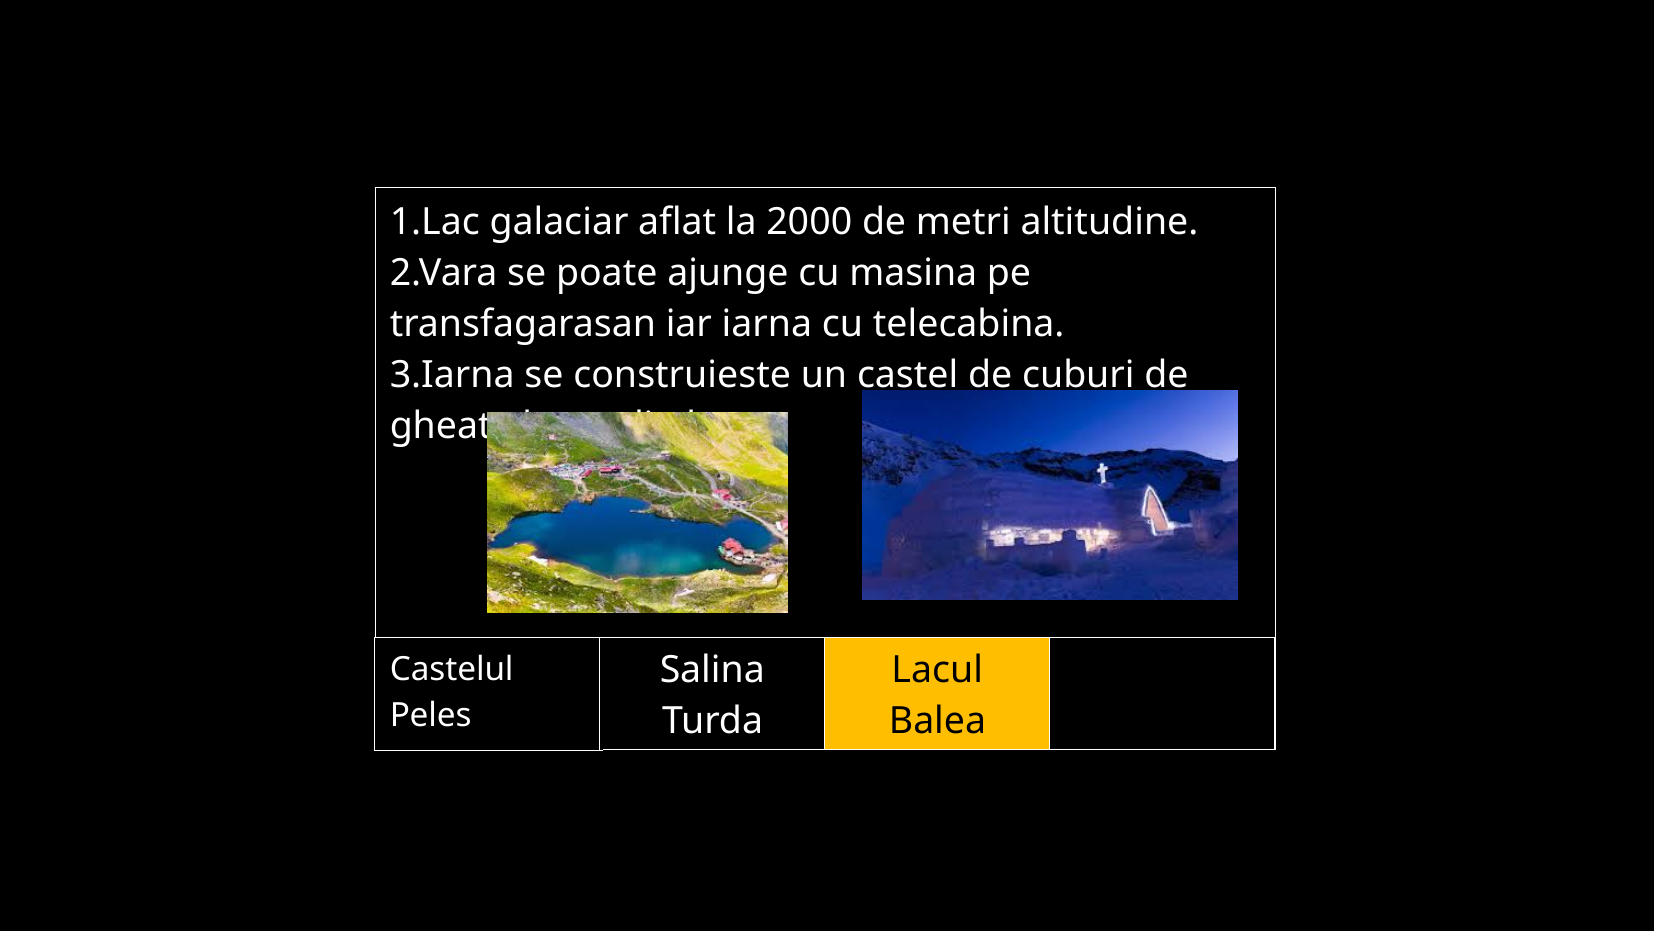

#
1.Lac galaciar aflat la 2000 de metri altitudine.
2.Vara se poate ajunge cu masina pe transfagarasan iar iarna cu telecabina.
3.Iarna se construieste un castel de cuburi de gheata luate din lac.
Lacul Balea
Delta Dunarii
Salina Turda
Castelul Peles